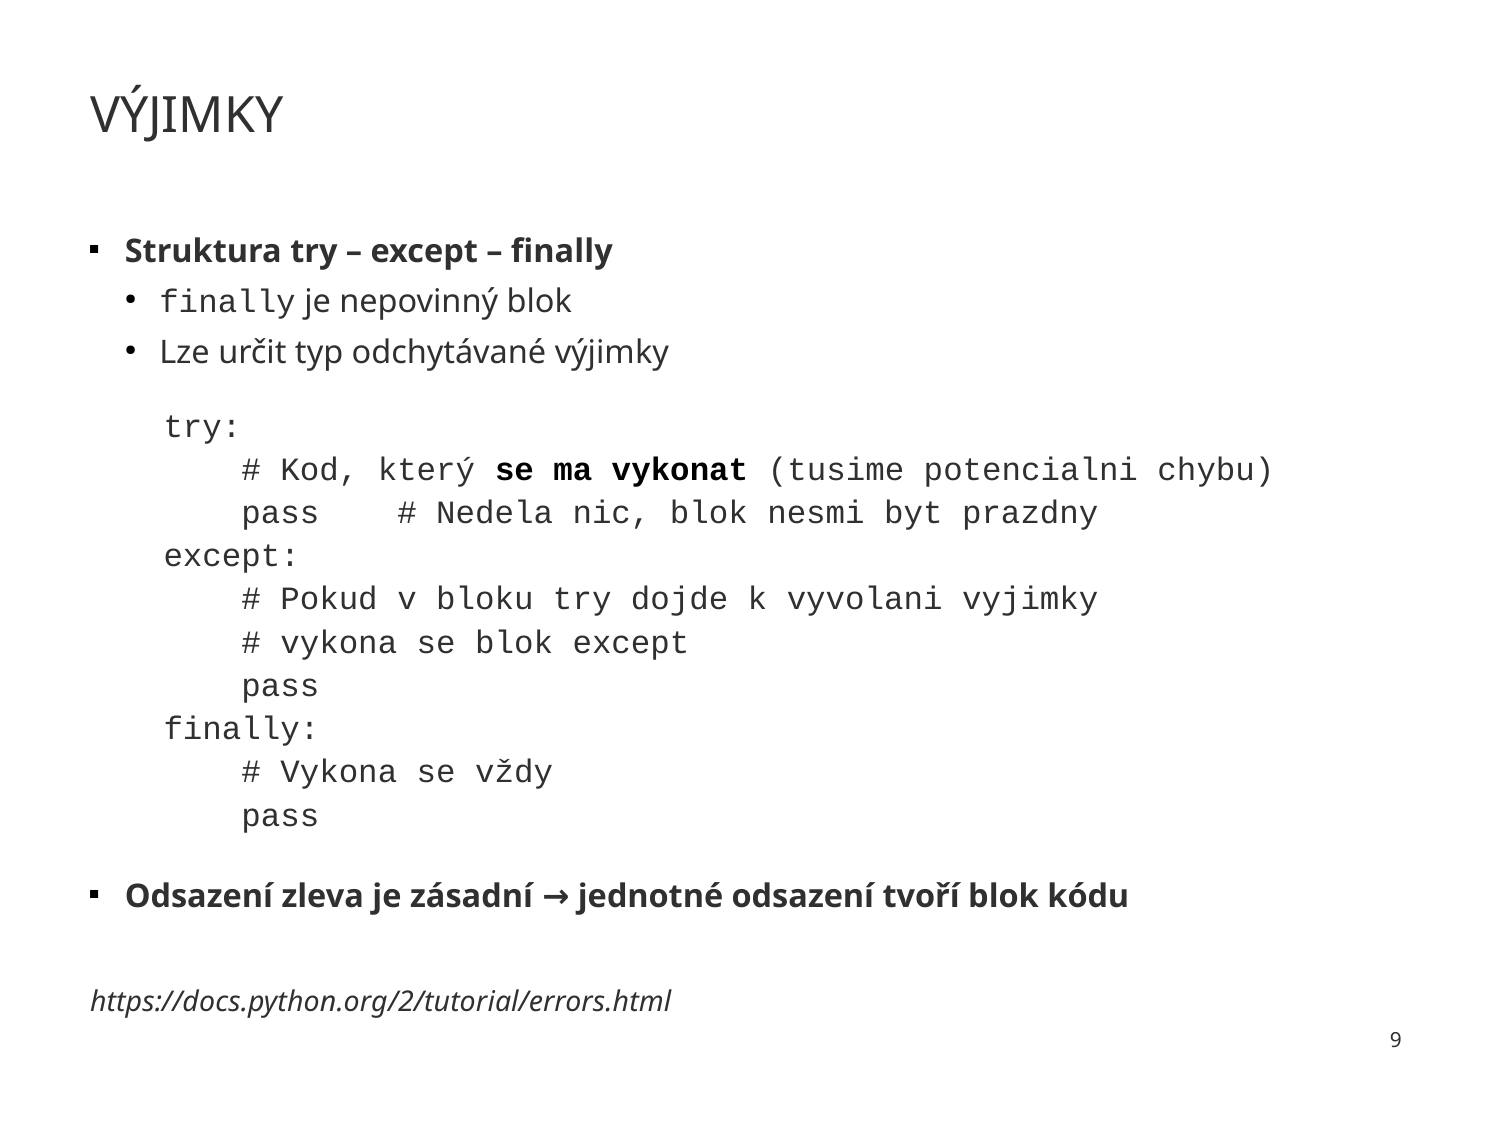

# Výjimky
Struktura try – except – finally
finally je nepovinný blok
Lze určit typ odchytávané výjimky
try:
 # Kod, který se ma vykonat (tusime potencialni chybu)
 pass # Nedela nic, blok nesmi byt prazdny
except:
 # Pokud v bloku try dojde k vyvolani vyjimky
 # vykona se blok except
 pass
finally:
 # Vykona se vždy
 pass
Odsazení zleva je zásadní → jednotné odsazení tvoří blok kódu
https://docs.python.org/2/tutorial/errors.html